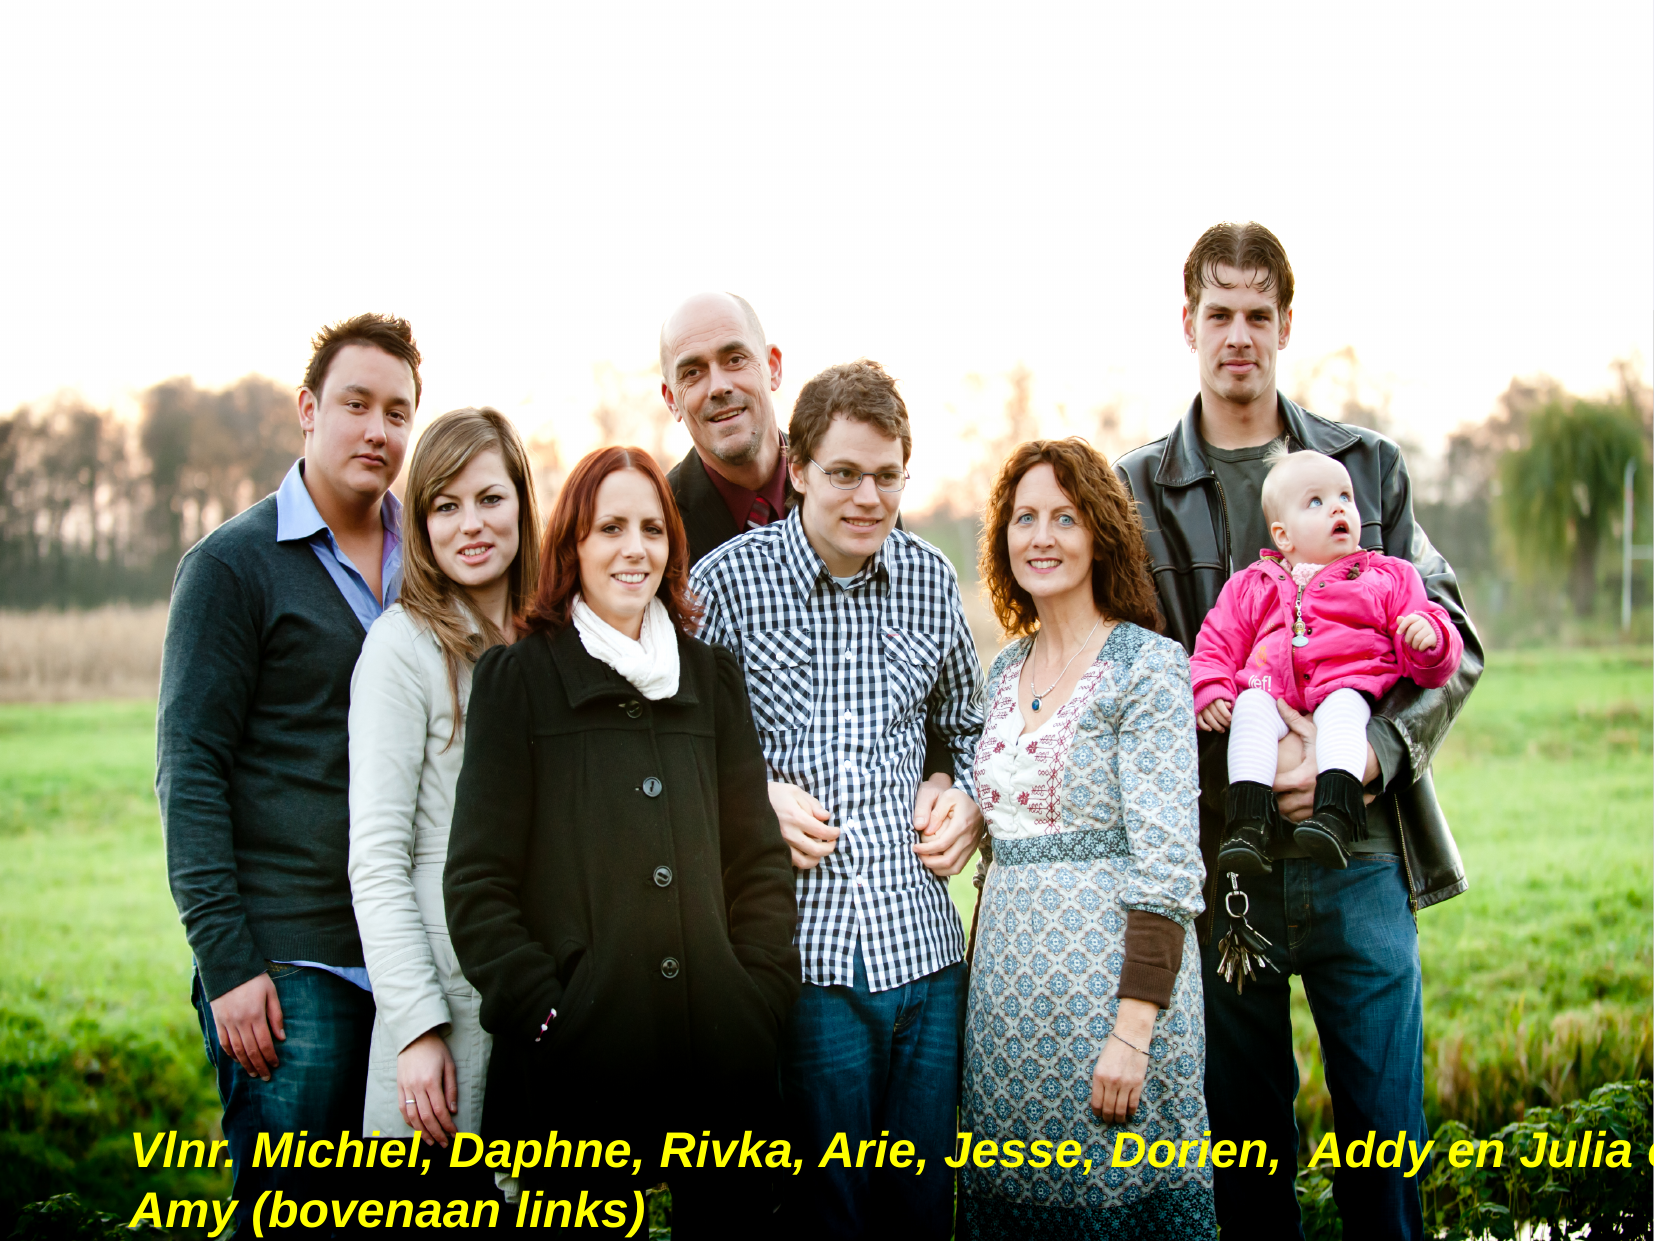

Vlnr. Michiel, Daphne, Rivka, Arie, Jesse, Dorien, Addy en Julia en
Amy (bovenaan links)